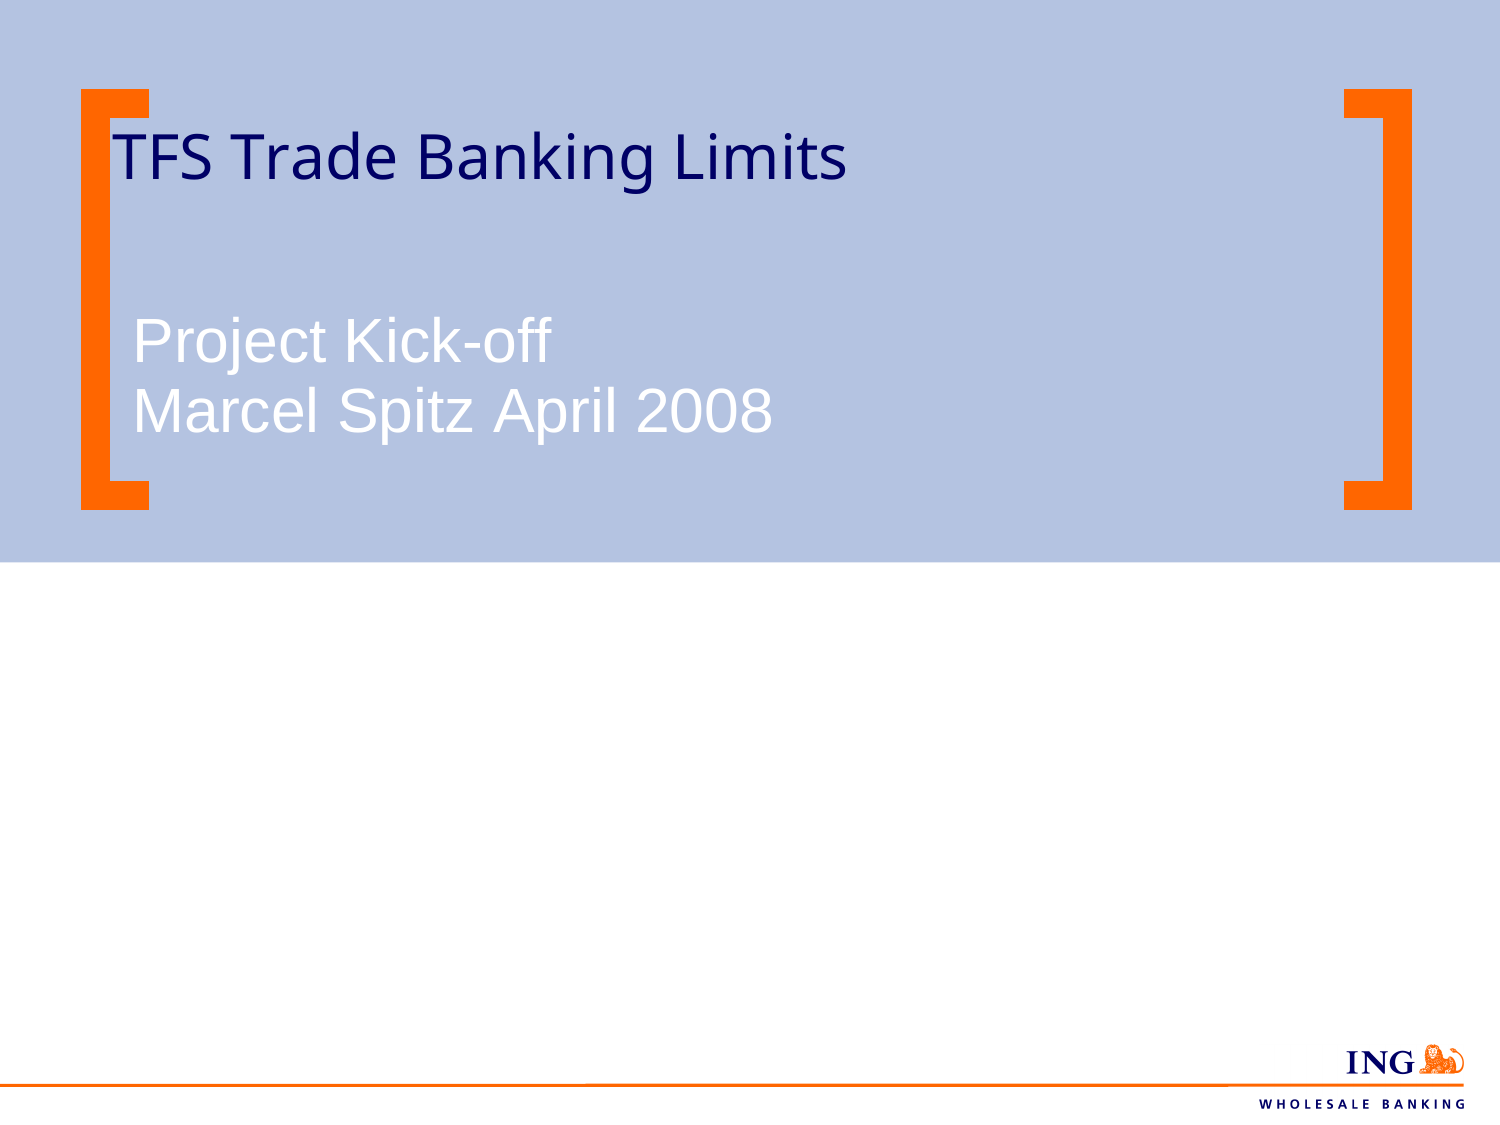

ING main
colour pallet
0
0
102
205
102
0
# TFS Trade Banking Limits
180
195
225
178
181
180
120
140
200
123
125
124
ING secondary colour pallet
Project Kick-off
Marcel Spitz April 2008
200
220
240
162
189
144
255
205
171
211
224
202
81
83
82
210
212
211
Map colours
230
232
242
185
191
219
Fill
Line